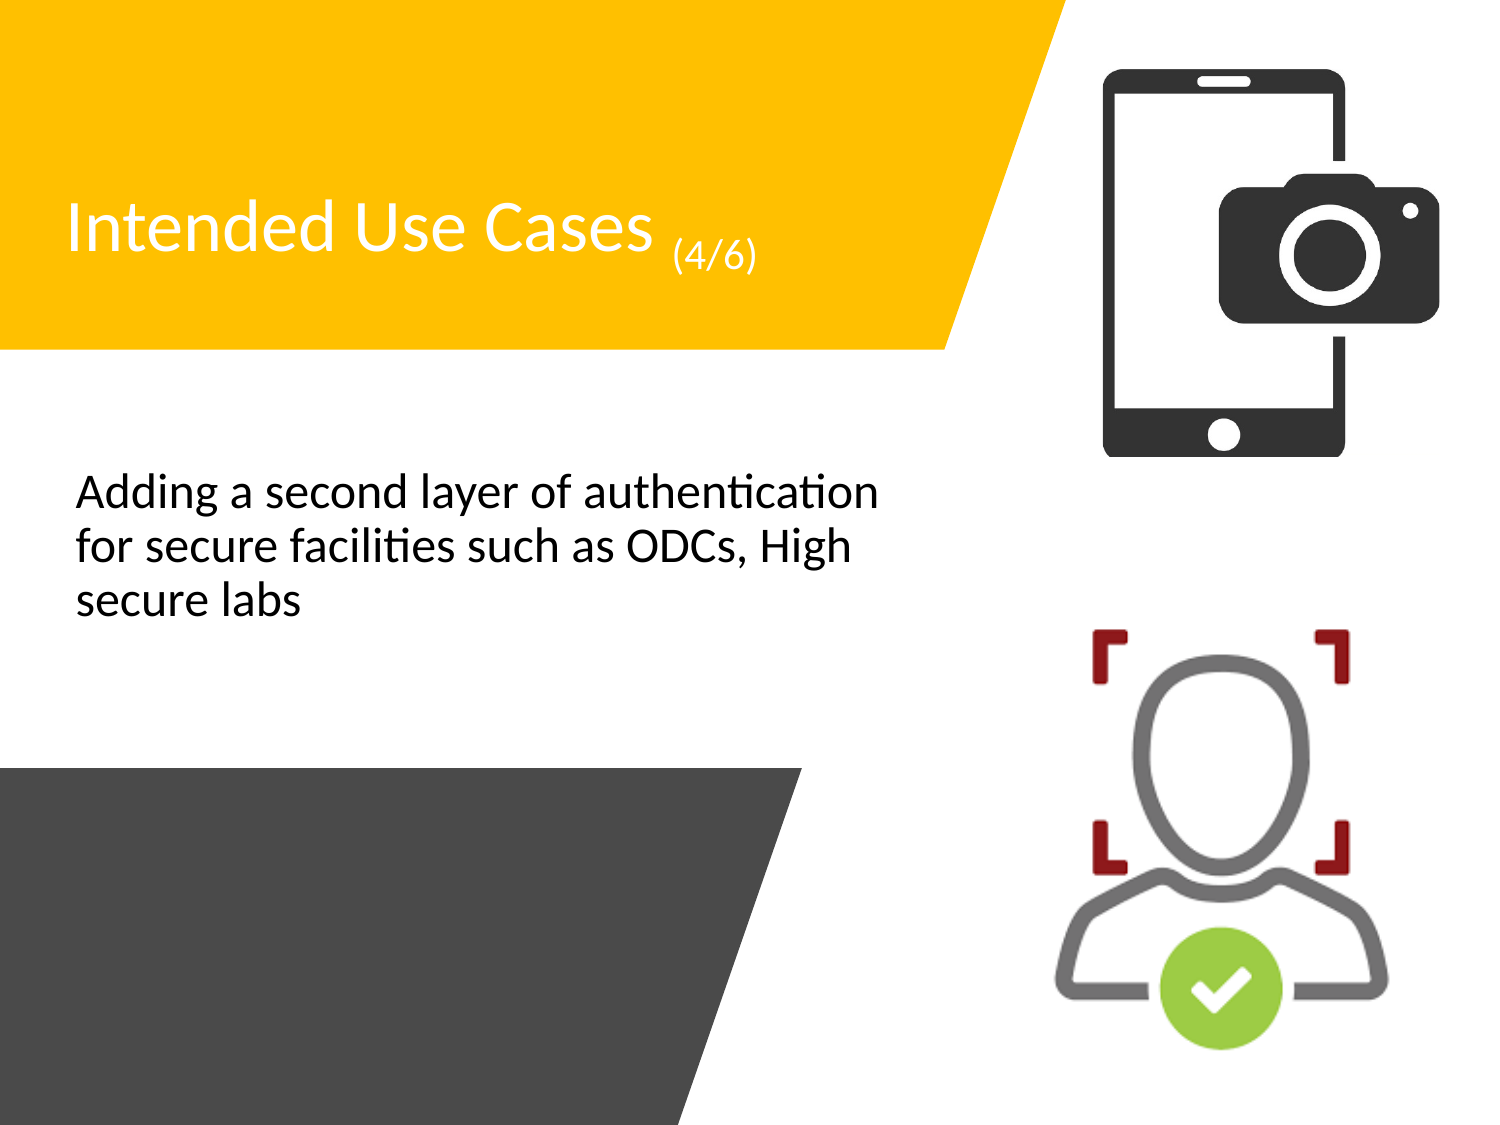

Intended Use Cases (4/6)
# Adding a second layer of authentication for secure facilities such as ODCs, High secure labs